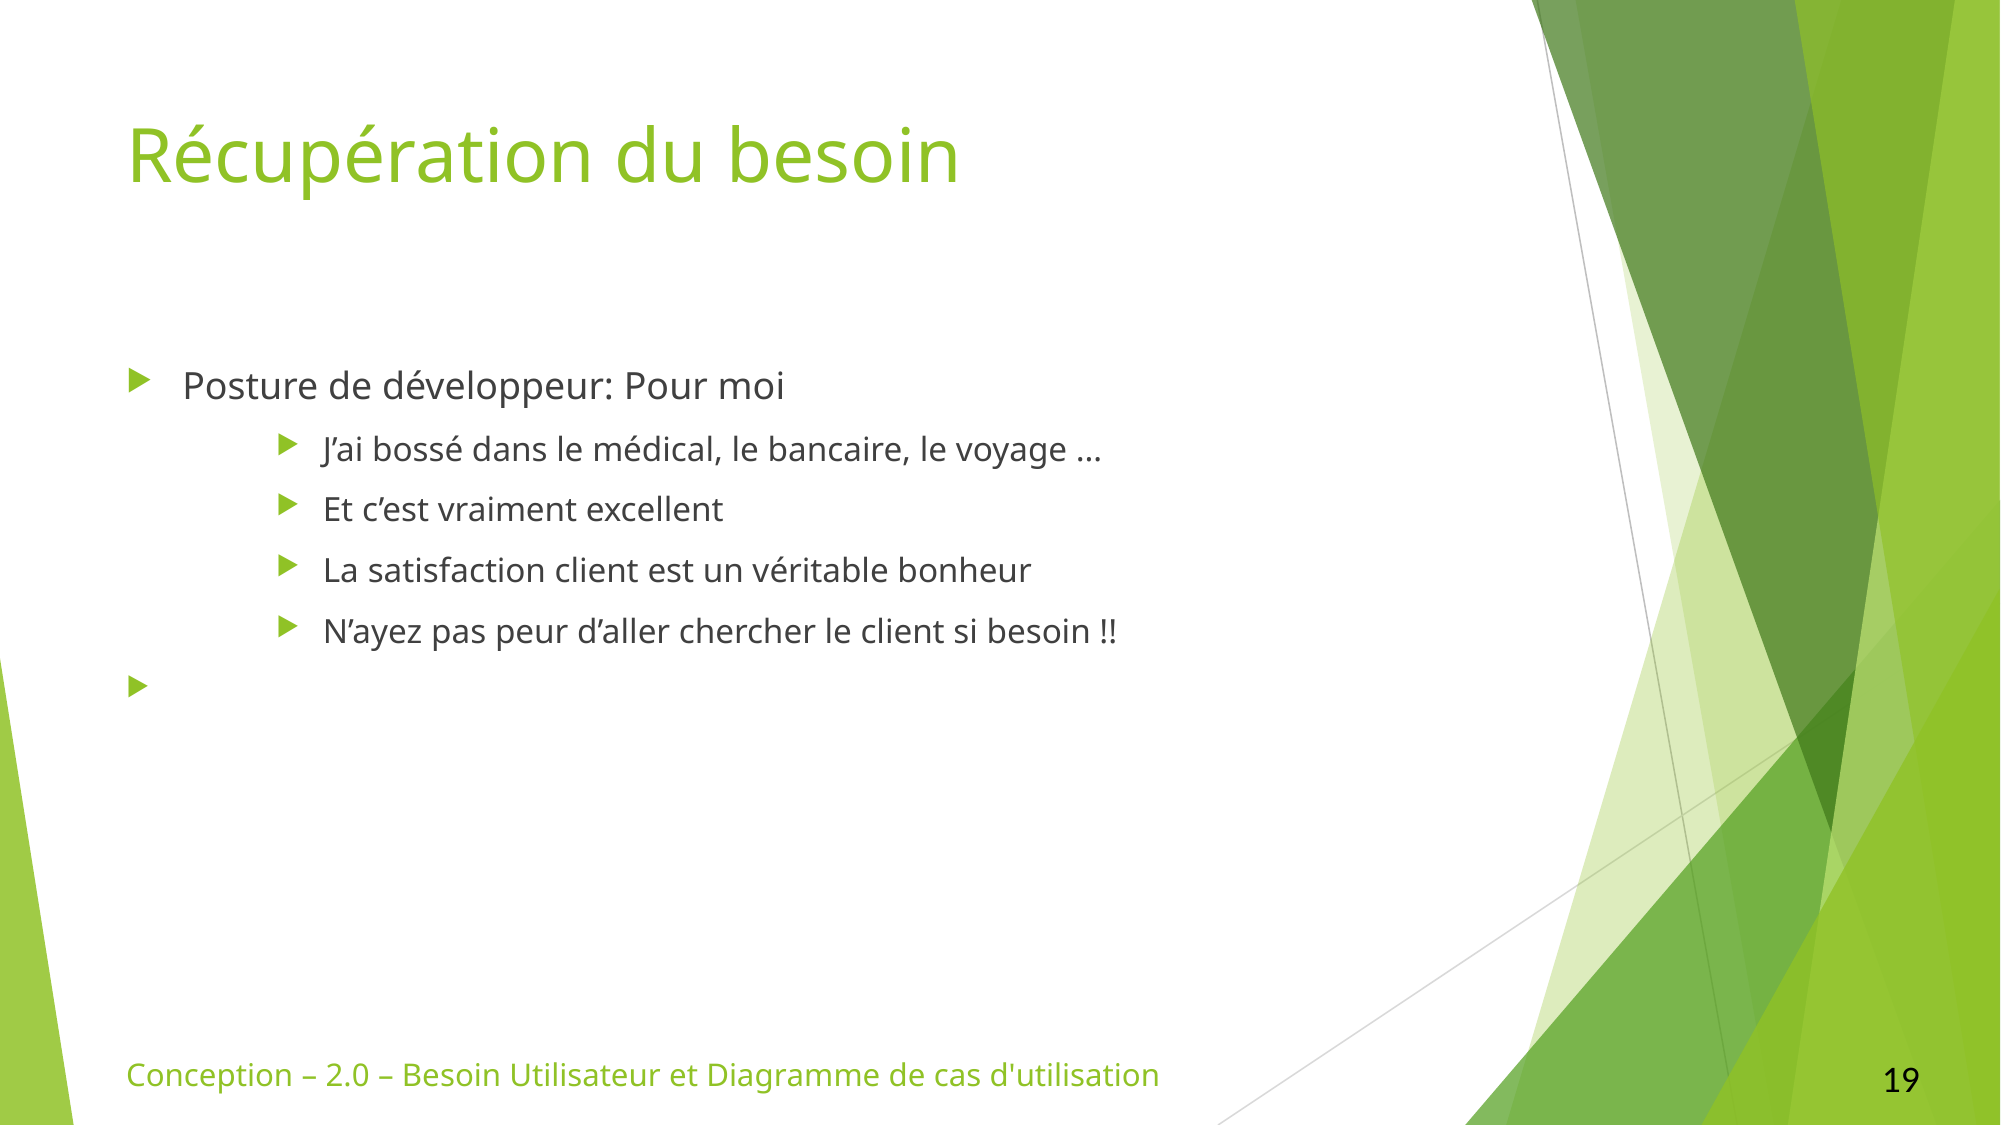

# Récupération du besoin
Posture de développeur: Pour moi
J’ai bossé dans le médical, le bancaire, le voyage …
Et c’est vraiment excellent
La satisfaction client est un véritable bonheur
N’ayez pas peur d’aller chercher le client si besoin !!
Conception – 2.0 – Besoin Utilisateur et Diagramme de cas d'utilisation